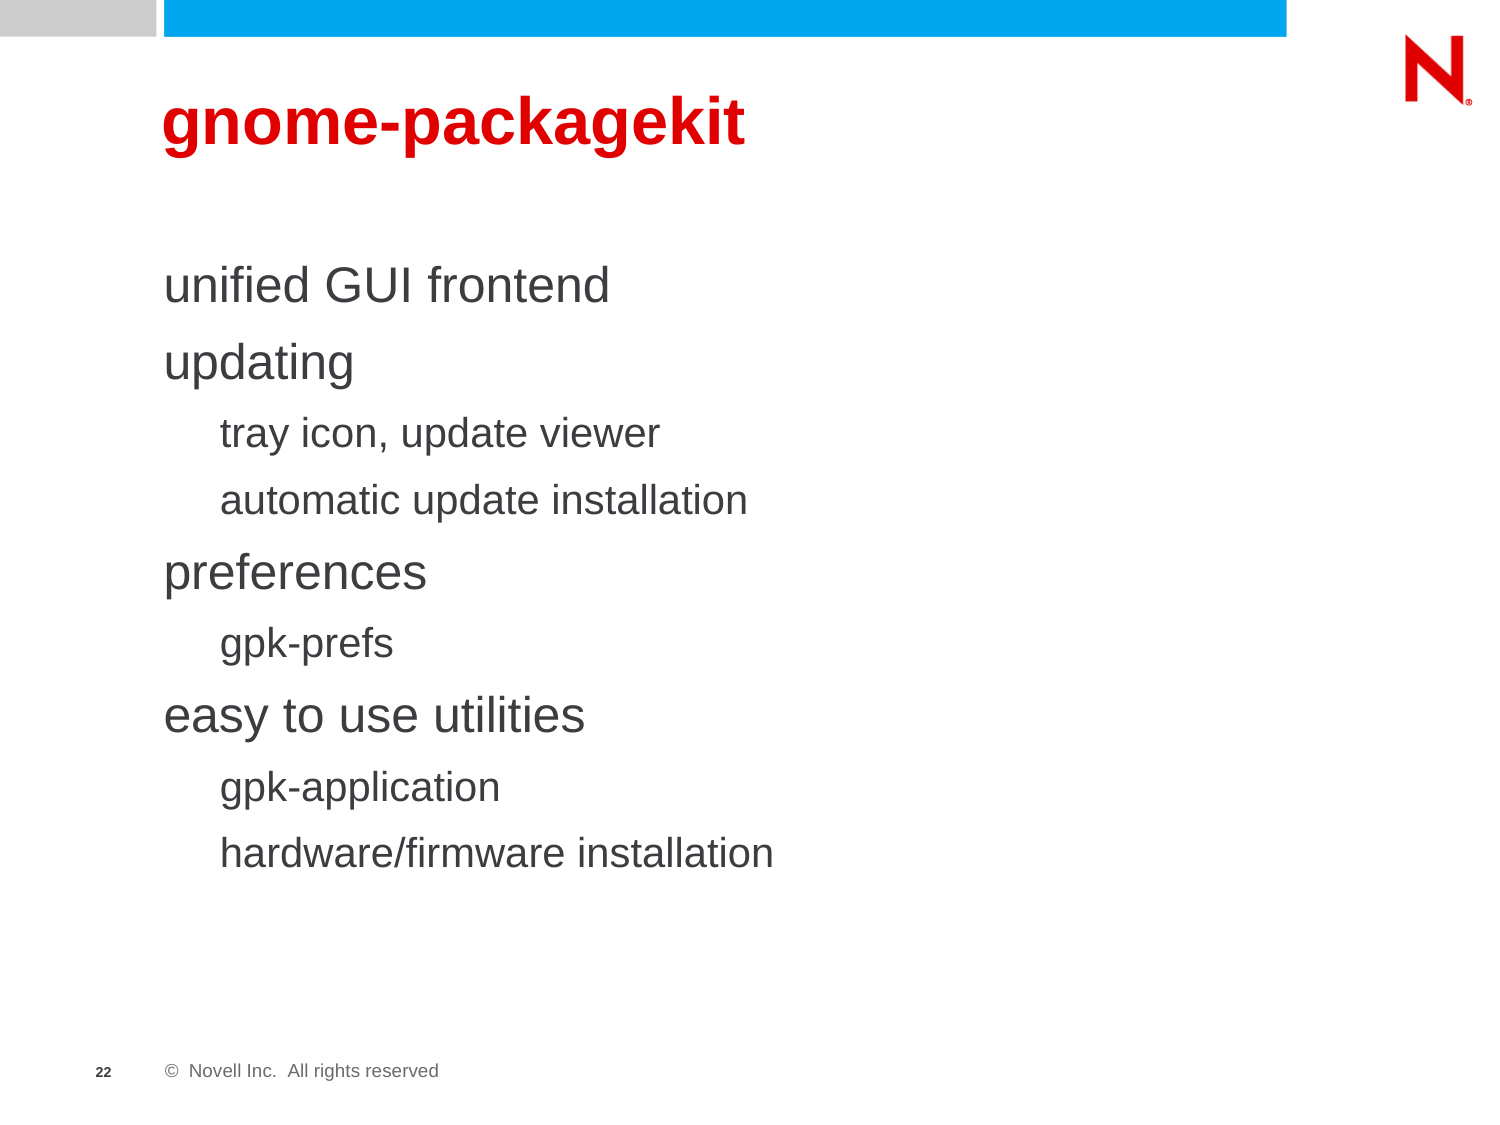

# gnome-packagekit
unified GUI frontend
updating
tray icon, update viewer
automatic update installation
preferences
gpk-prefs
easy to use utilities
gpk-application
hardware/firmware installation